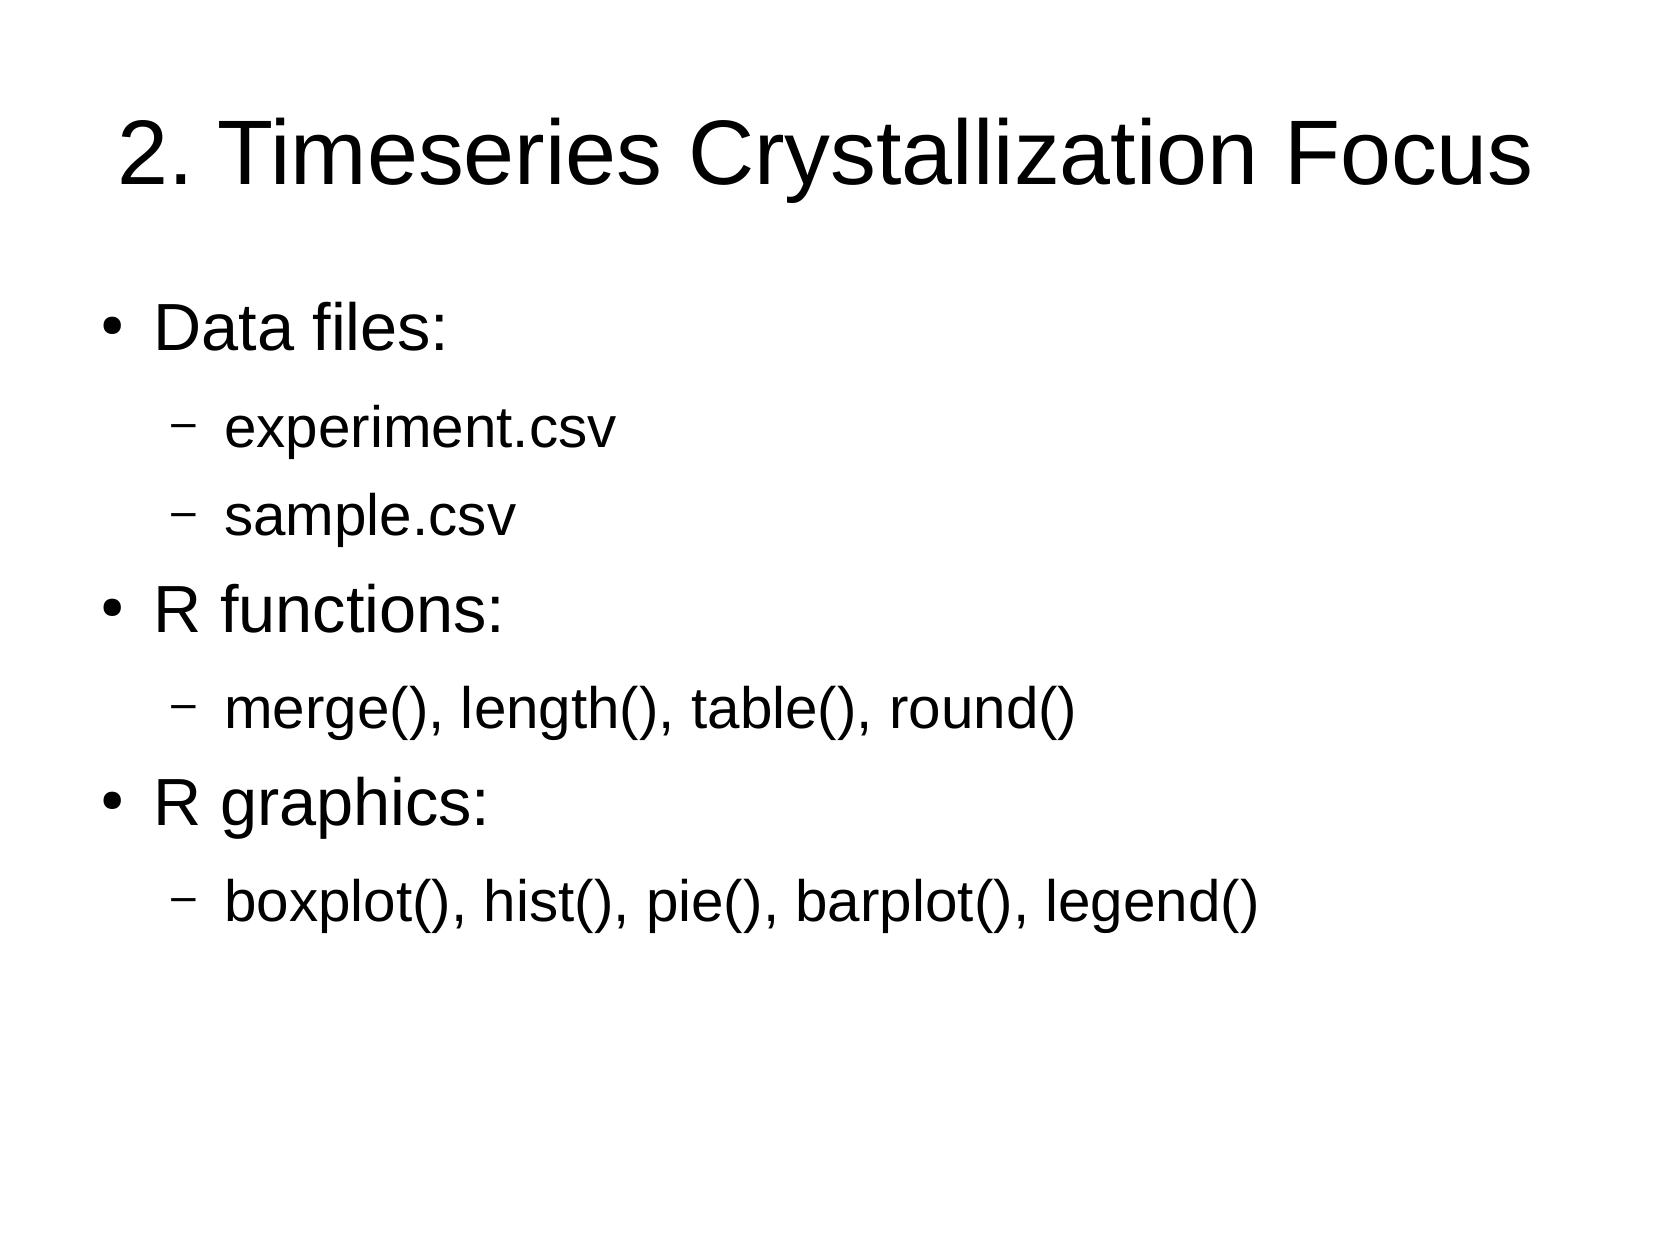

# 2. Timeseries Crystallization Focus
Data files:
experiment.csv
sample.csv
R functions:
merge(), length(), table(), round()
R graphics:
boxplot(), hist(), pie(), barplot(), legend()